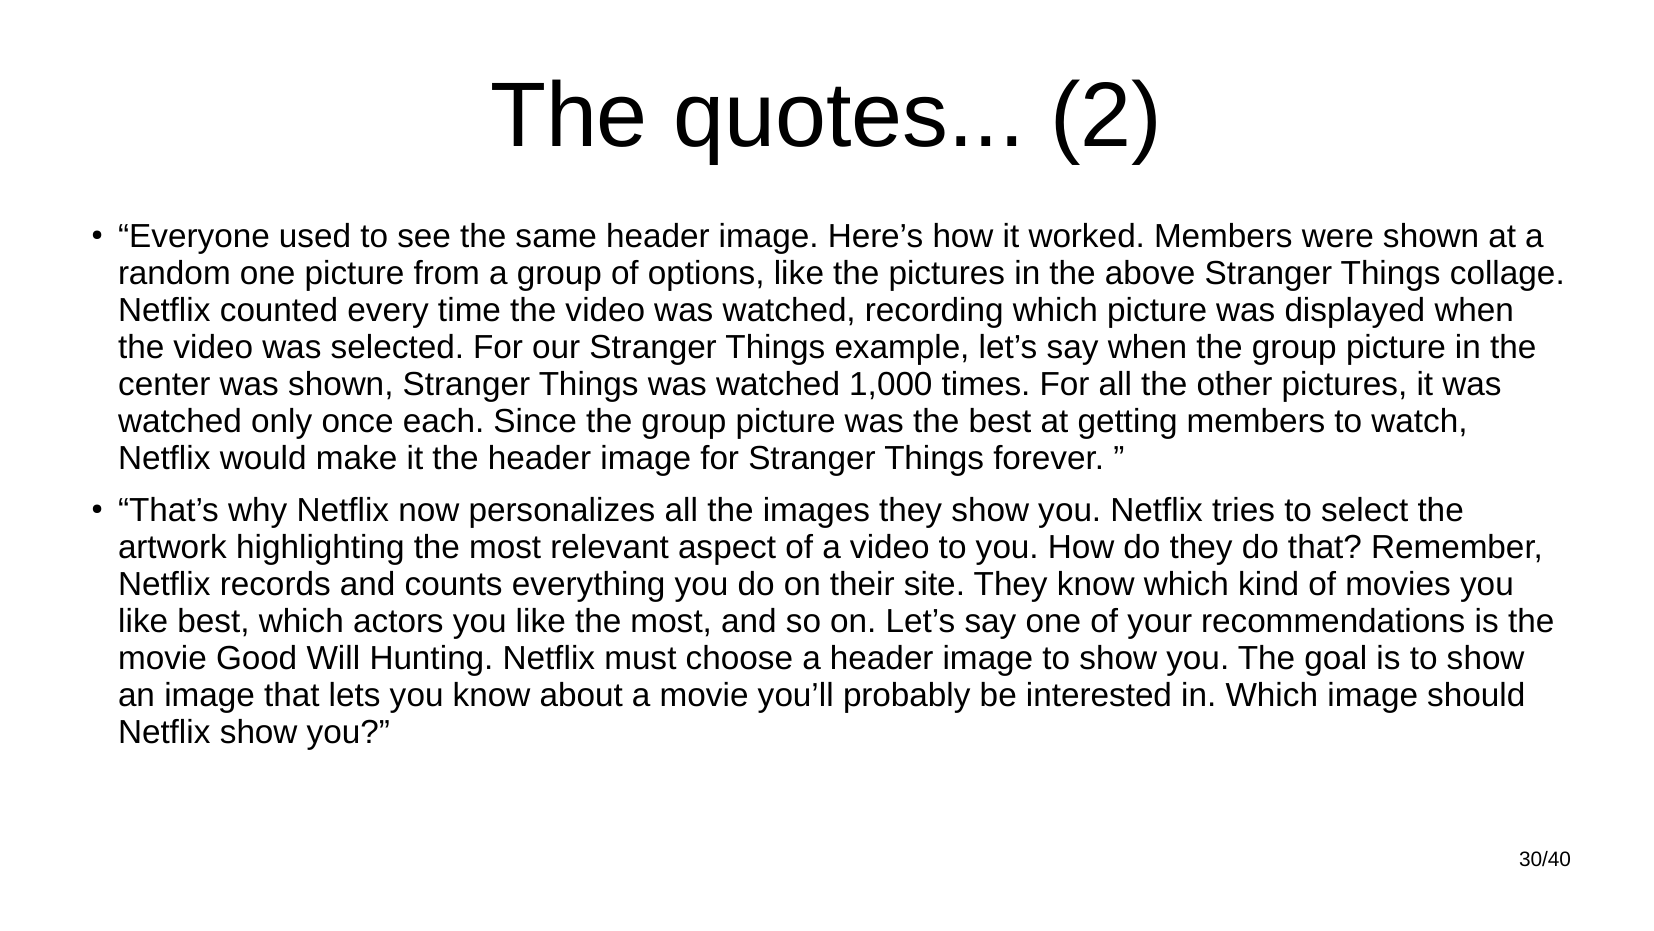

# The quotes... (2)
“Everyone used to see the same header image. Here’s how it worked. Members were shown at a random one picture from a group of options, like the pictures in the above Stranger Things collage. Netflix counted every time the video was watched, recording which picture was displayed when the video was selected. For our Stranger Things example, let’s say when the group picture in the center was shown, Stranger Things was watched 1,000 times. For all the other pictures, it was watched only once each. Since the group picture was the best at getting members to watch, Netflix would make it the header image for Stranger Things forever. ”
“That’s why Netflix now personalizes all the images they show you. Netflix tries to select the artwork highlighting the most relevant aspect of a video to you. How do they do that? Remember, Netflix records and counts everything you do on their site. They know which kind of movies you like best, which actors you like the most, and so on. Let’s say one of your recommendations is the movie Good Will Hunting. Netflix must choose a header image to show you. The goal is to show an image that lets you know about a movie you’ll probably be interested in. Which image should Netflix show you?”
30